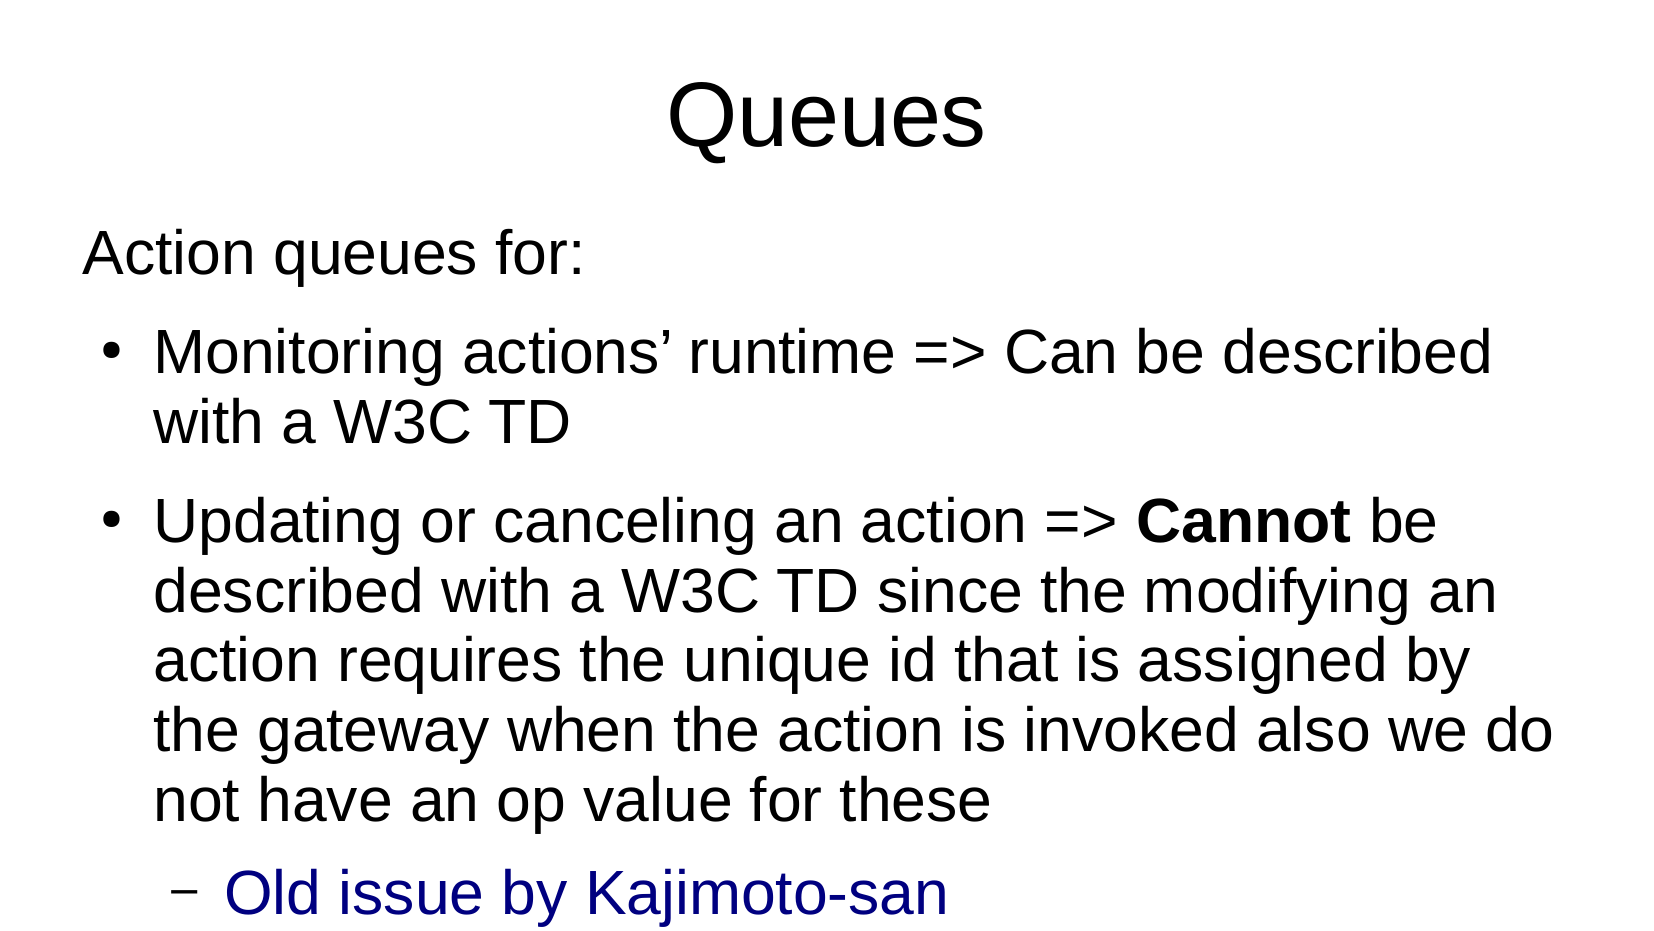

# Queues
Action queues for:
Monitoring actions’ runtime => Can be described with a W3C TD
Updating or canceling an action => Cannot be described with a W3C TD since the modifying an action requires the unique id that is assigned by the gateway when the action is invoked also we do not have an op value for these
Old issue by Kajimoto-san